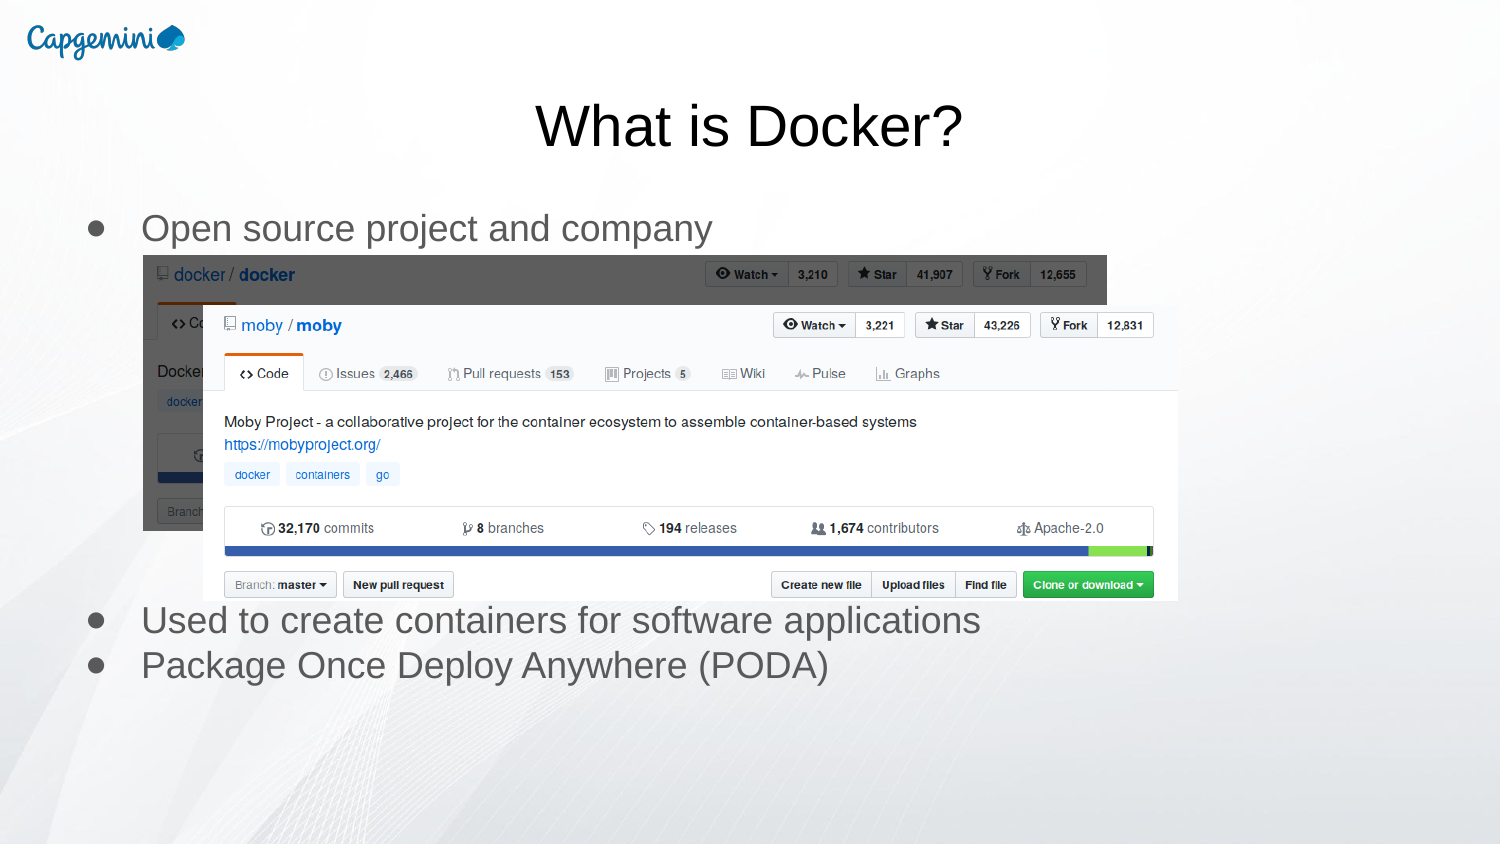

# What is Docker?
Open source project and company
Used to create containers for software applications
Package Once Deploy Anywhere (PODA)